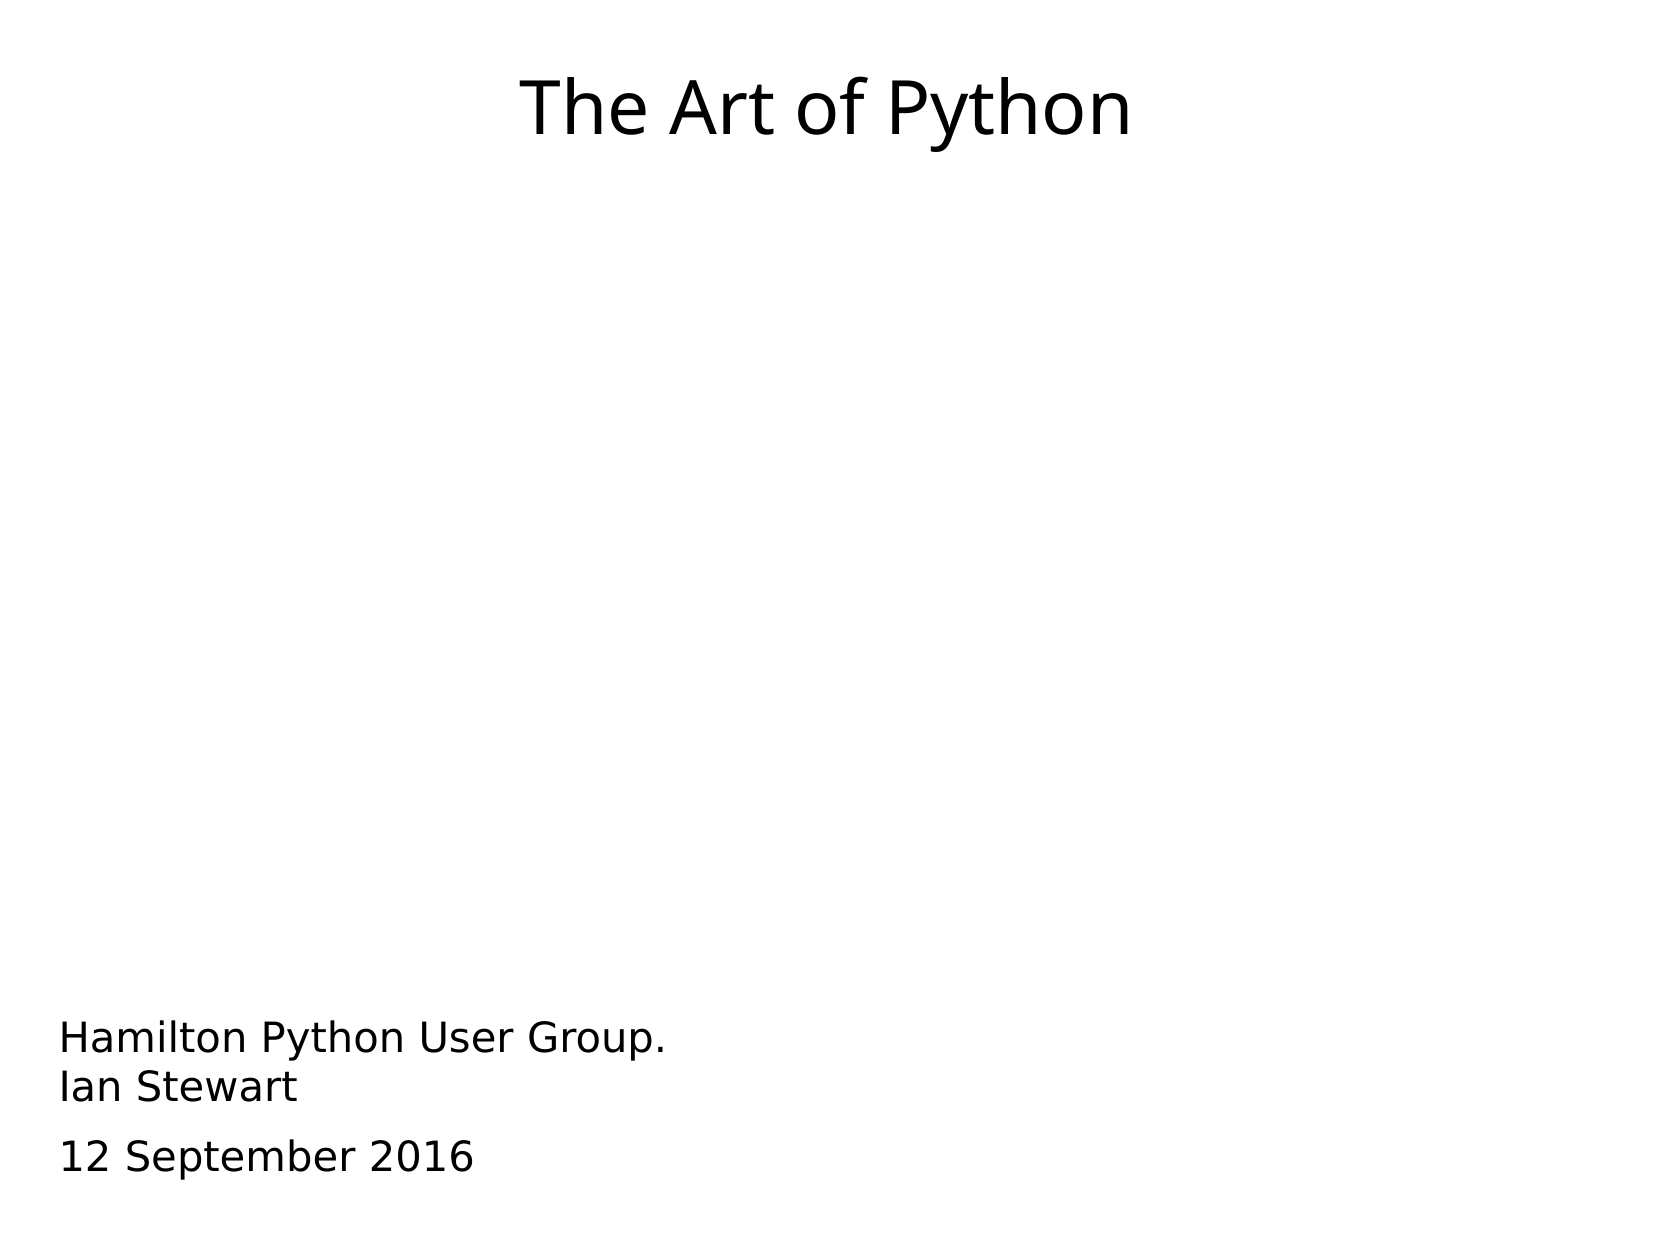

# The Art of Python
Hamilton Python User Group.
Ian Stewart
12 September 2016